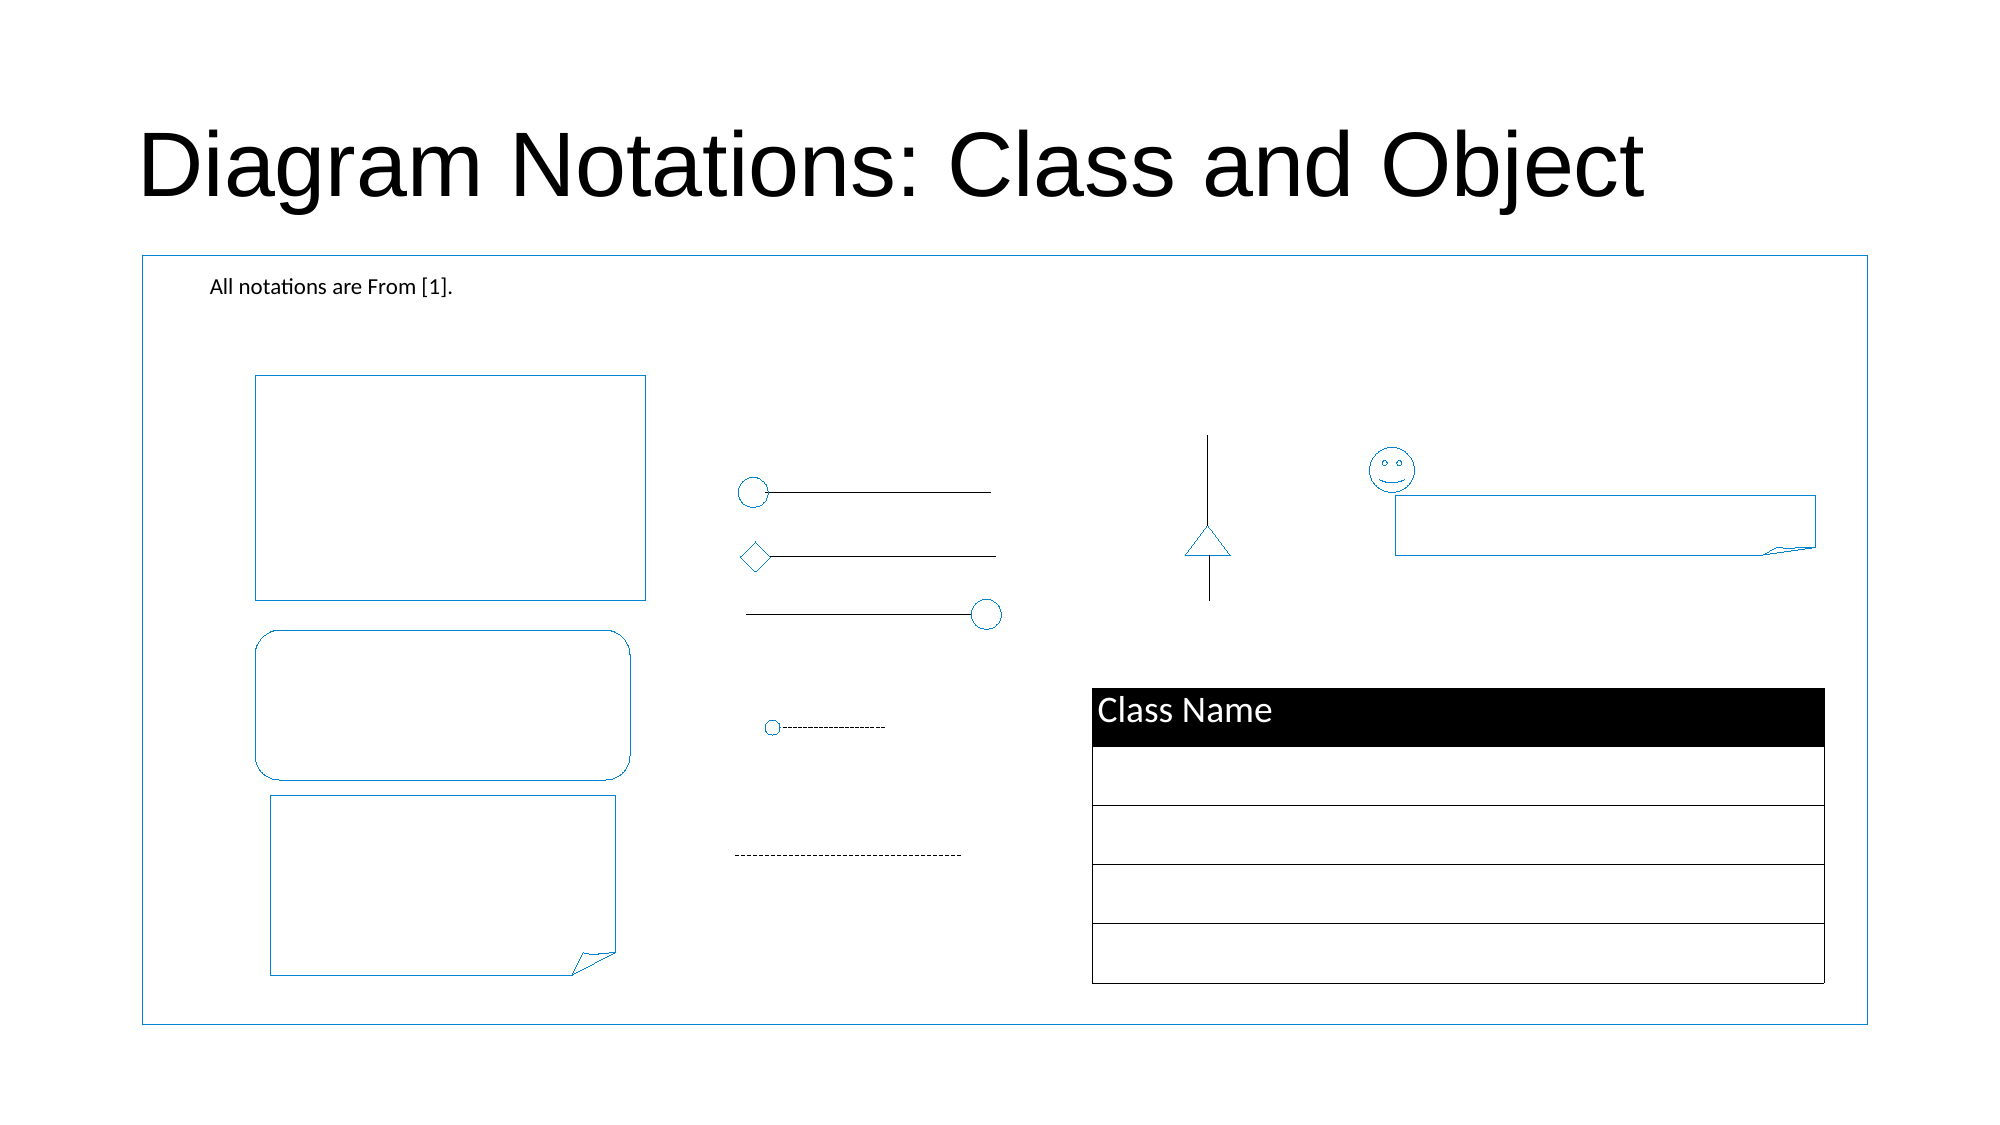

# Diagram Notations: Class and Object
All notations are From [1].
| Class Name |
| --- |
| |
| |
| |
| |